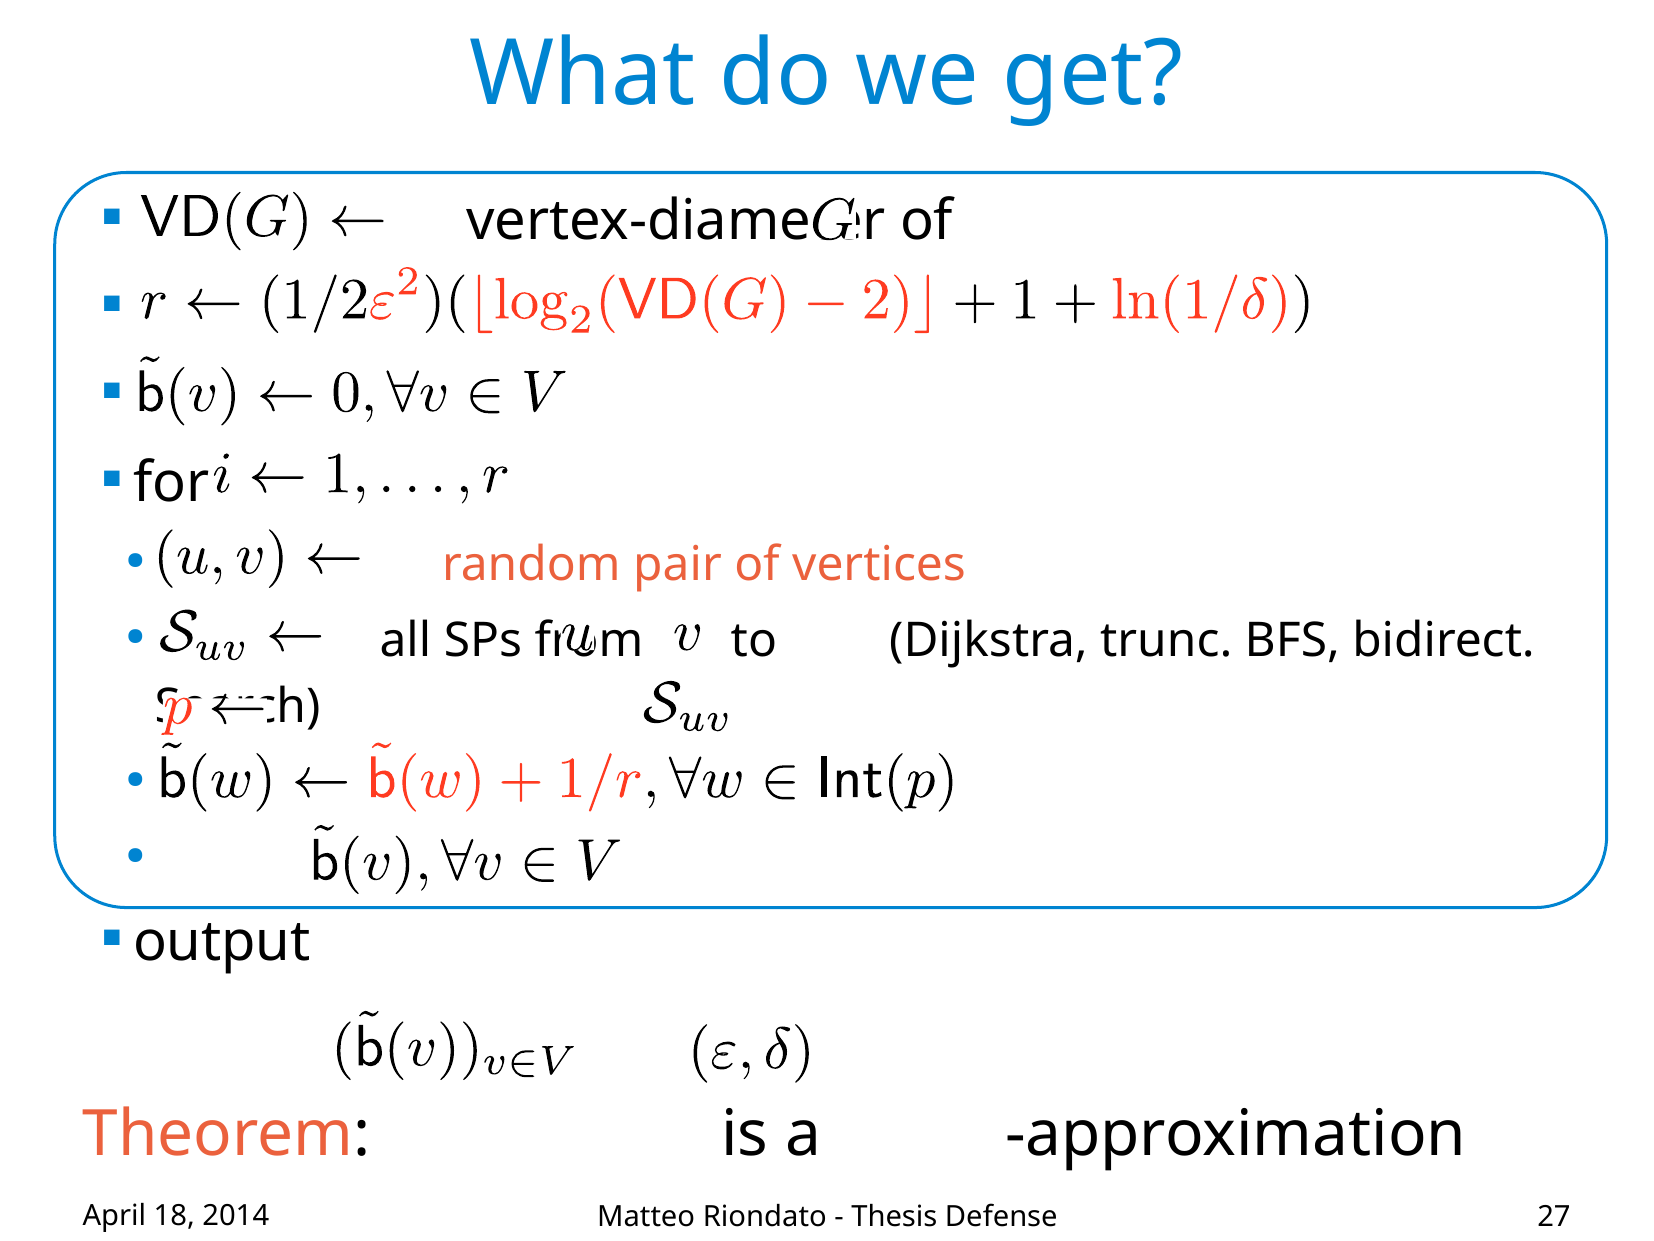

# What do we get?
 vertex-diameter of
for
 random pair of vertices
 all SPs from to (Dijkstra, trunc. BFS, bidirect. Search)
 random element of
output
Theorem: is a -approximation
April 18, 2014
Matteo Riondato - Thesis Defense
27